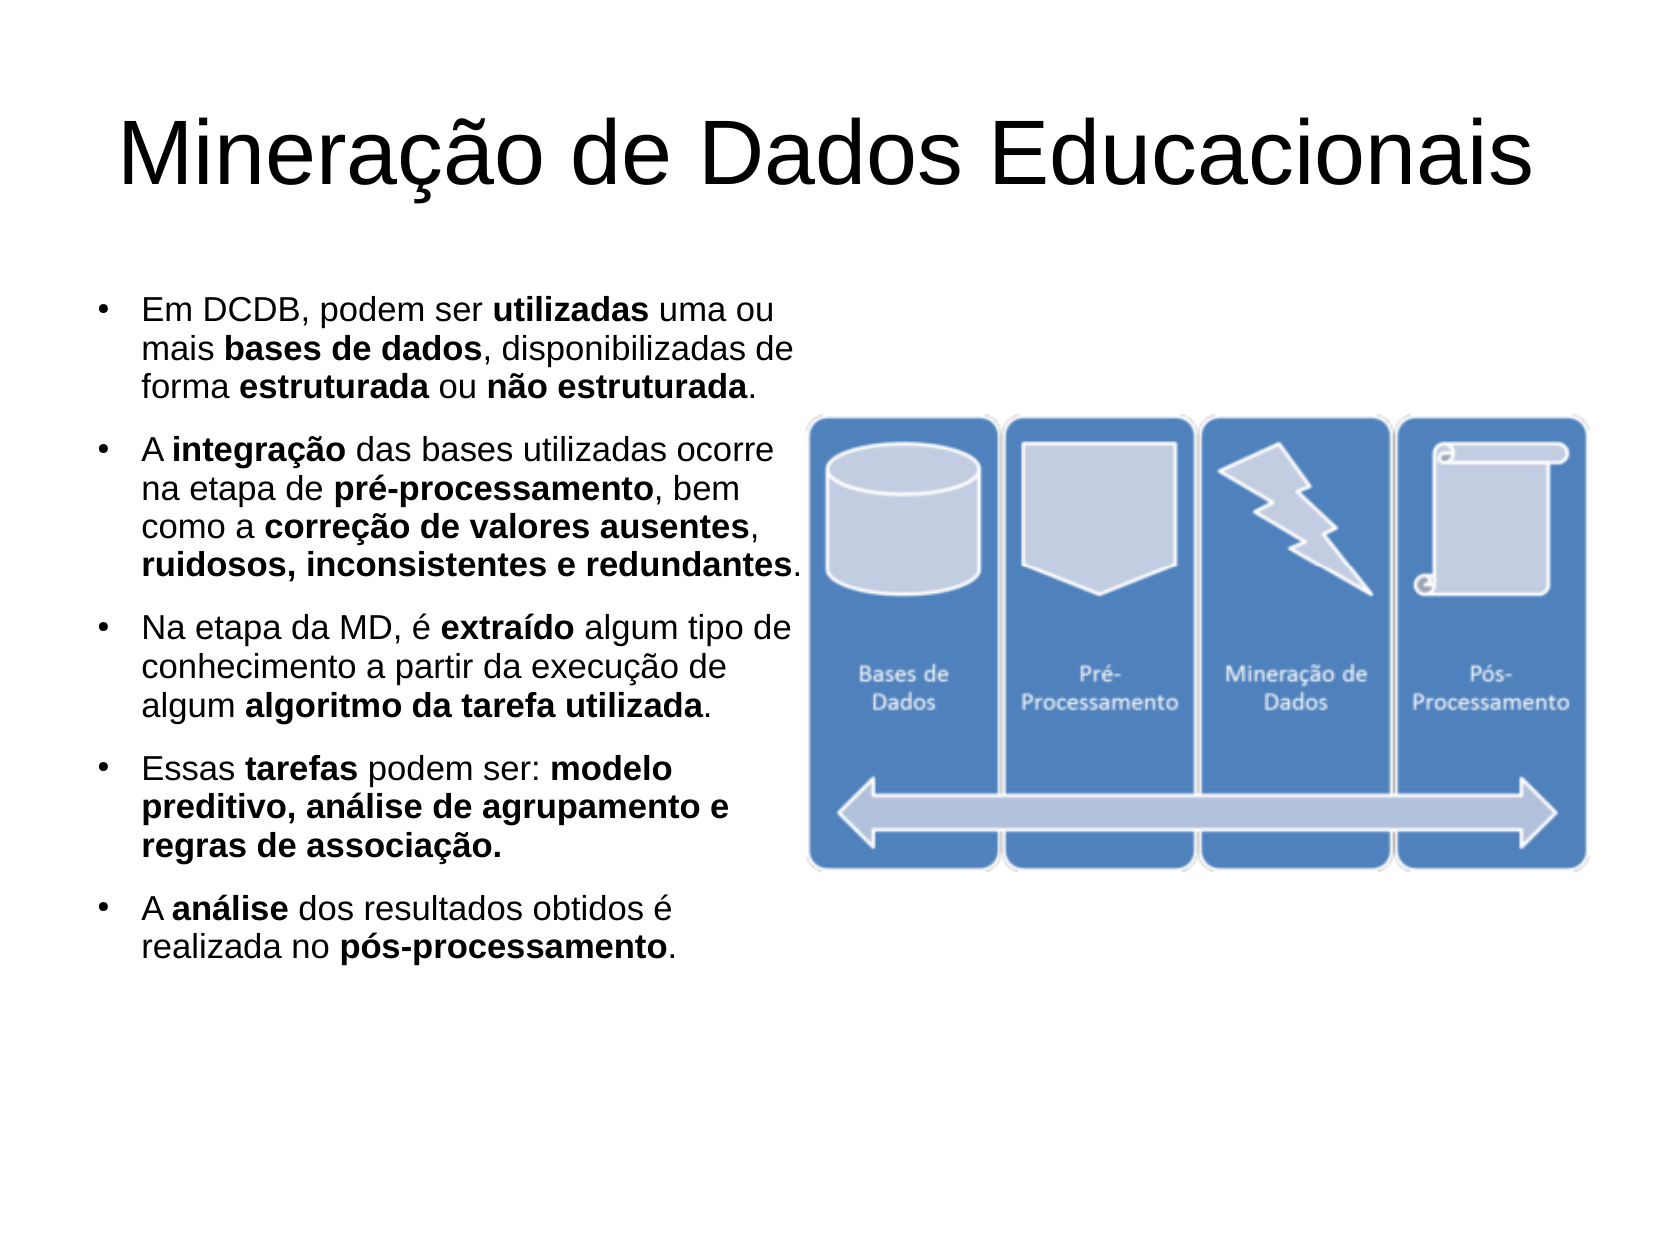

# Mineração de Dados Educacionais
Em DCDB, podem ser utilizadas uma ou mais bases de dados, disponibilizadas de forma estruturada ou não estruturada.
A integração das bases utilizadas ocorre na etapa de pré-processamento, bem como a correção de valores ausentes, ruidosos, inconsistentes e redundantes.
Na etapa da MD, é extraído algum tipo de conhecimento a partir da execução de algum algoritmo da tarefa utilizada.
Essas tarefas podem ser: modelo preditivo, análise de agrupamento e regras de associação.
A análise dos resultados obtidos é realizada no pós-processamento.